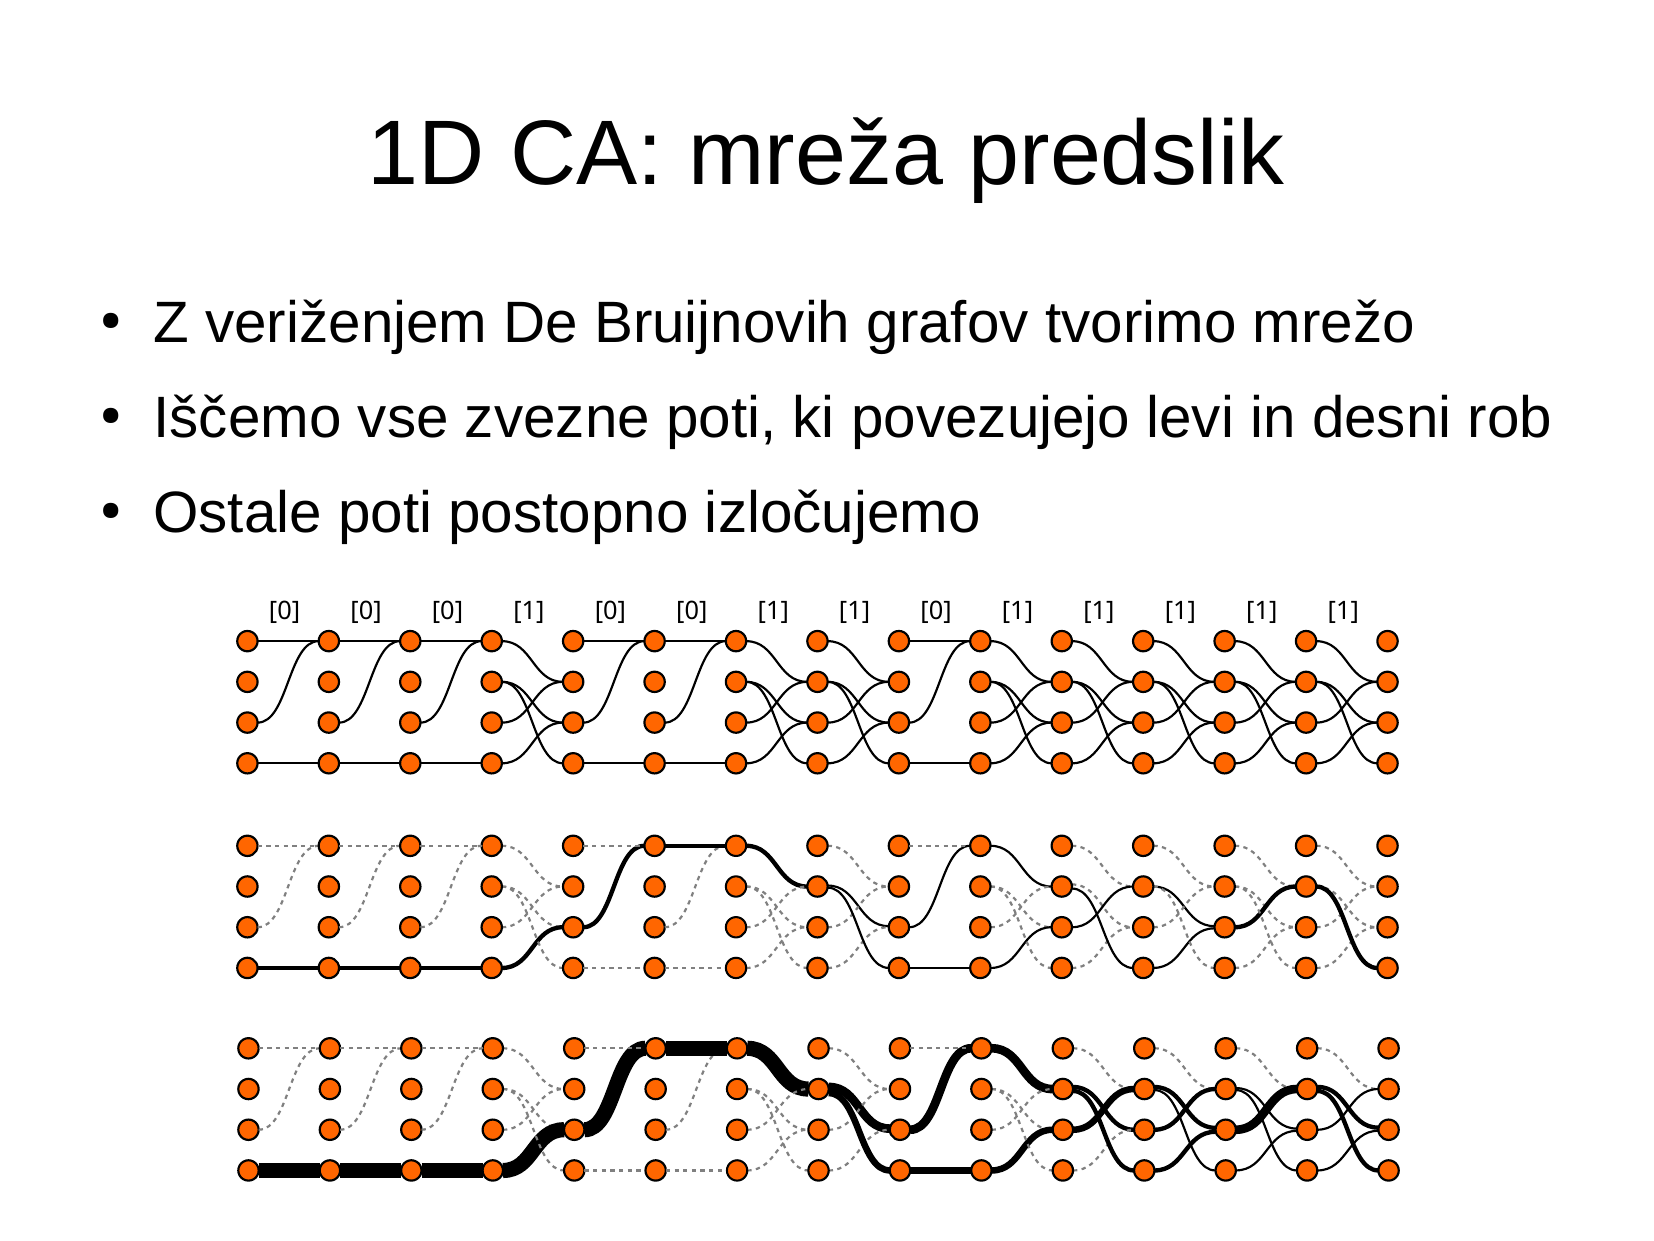

# 1D CA: mreža predslik
Z veriženjem De Bruijnovih grafov tvorimo mrežo
Iščemo vse zvezne poti, ki povezujejo levi in desni rob
Ostale poti postopno izločujemo